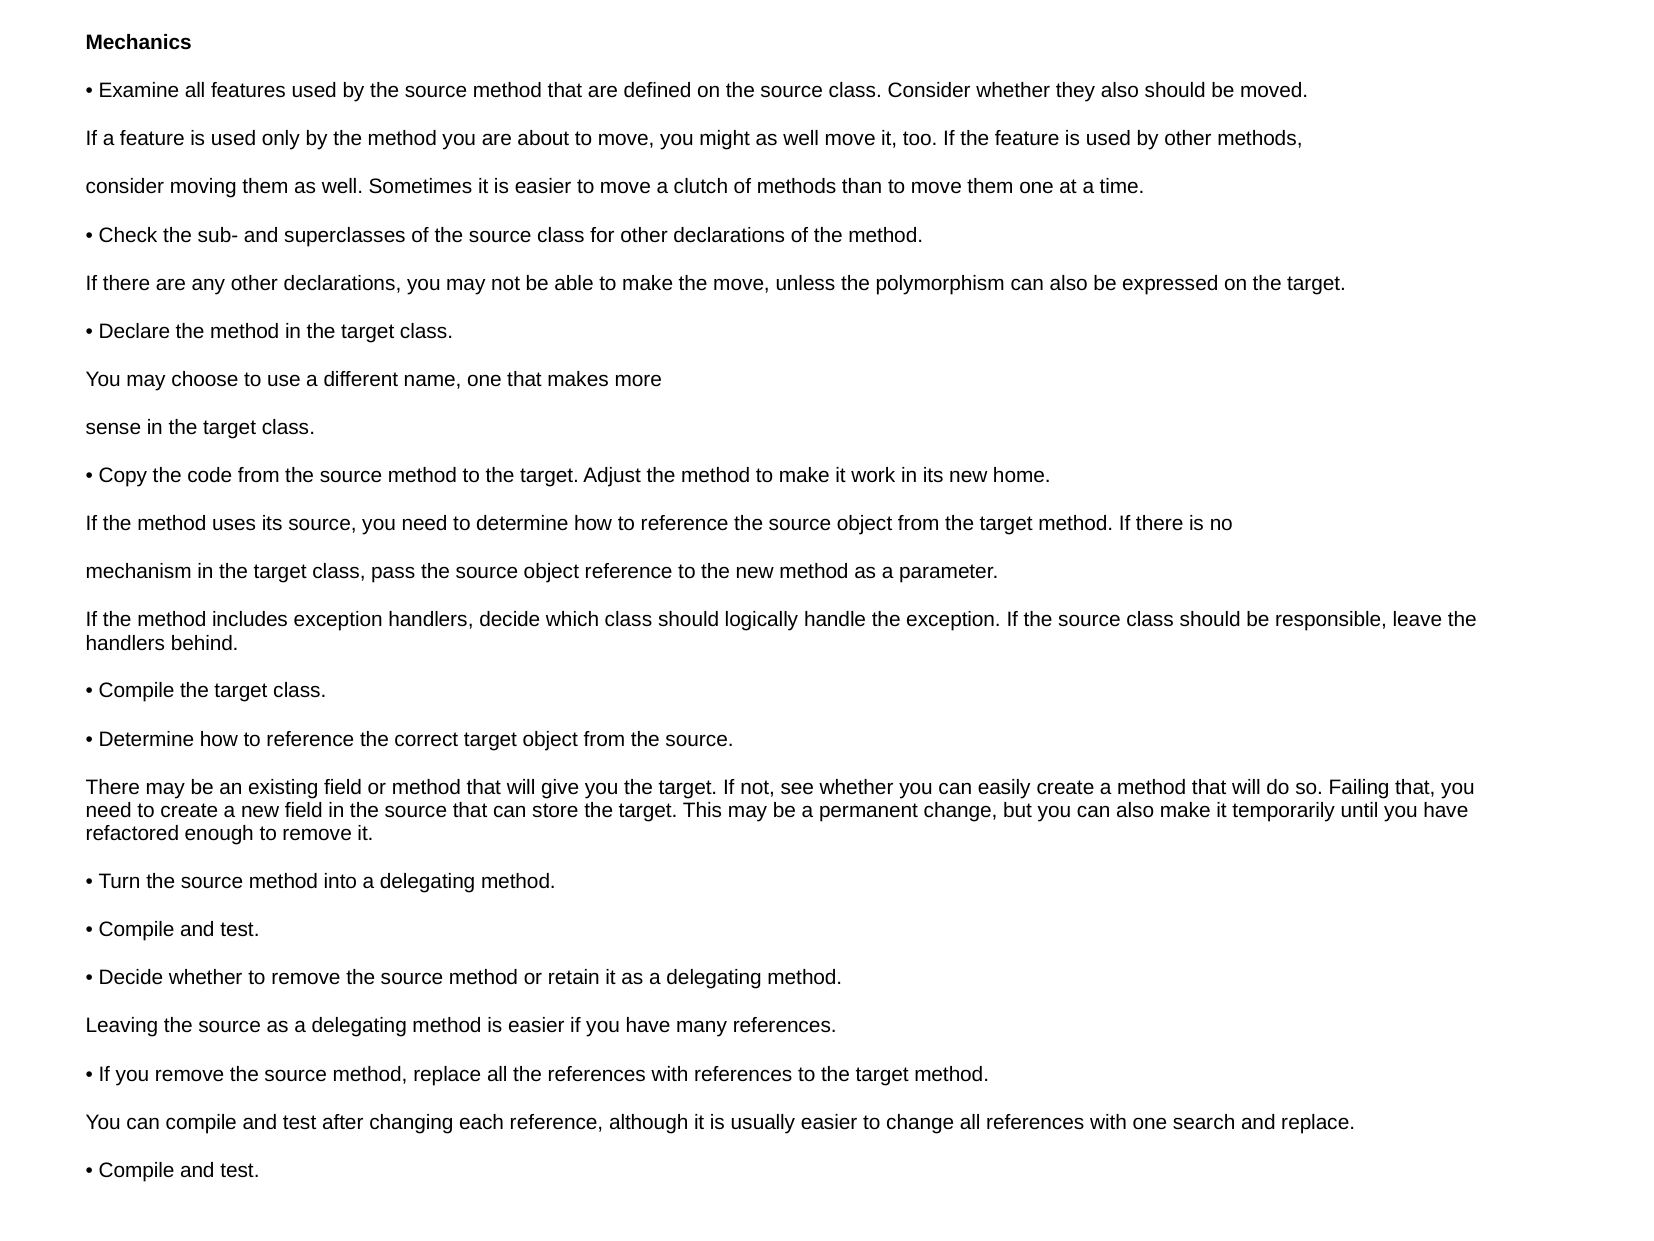

Mechanics
• Examine all features used by the source method that are defined on the source class. Consider whether they also should be moved.
If a feature is used only by the method you are about to move, you might as well move it, too. If the feature is used by other methods,
consider moving them as well. Sometimes it is easier to move a clutch of methods than to move them one at a time.
• Check the sub- and superclasses of the source class for other declarations of the method.
If there are any other declarations, you may not be able to make the move, unless the polymorphism can also be expressed on the target.
• Declare the method in the target class.
You may choose to use a different name, one that makes more
sense in the target class.
• Copy the code from the source method to the target. Adjust the method to make it work in its new home.
If the method uses its source, you need to determine how to reference the source object from the target method. If there is no
mechanism in the target class, pass the source object reference to the new method as a parameter.
If the method includes exception handlers, decide which class should logically handle the exception. If the source class should be responsible, leave the handlers behind.
• Compile the target class.
• Determine how to reference the correct target object from the source.
There may be an existing field or method that will give you the target. If not, see whether you can easily create a method that will do so. Failing that, you need to create a new field in the source that can store the target. This may be a permanent change, but you can also make it temporarily until you have refactored enough to remove it.
• Turn the source method into a delegating method.
• Compile and test.
• Decide whether to remove the source method or retain it as a delegating method.
Leaving the source as a delegating method is easier if you have many references.
• If you remove the source method, replace all the references with references to the target method.
You can compile and test after changing each reference, although it is usually easier to change all references with one search and replace.
• Compile and test.